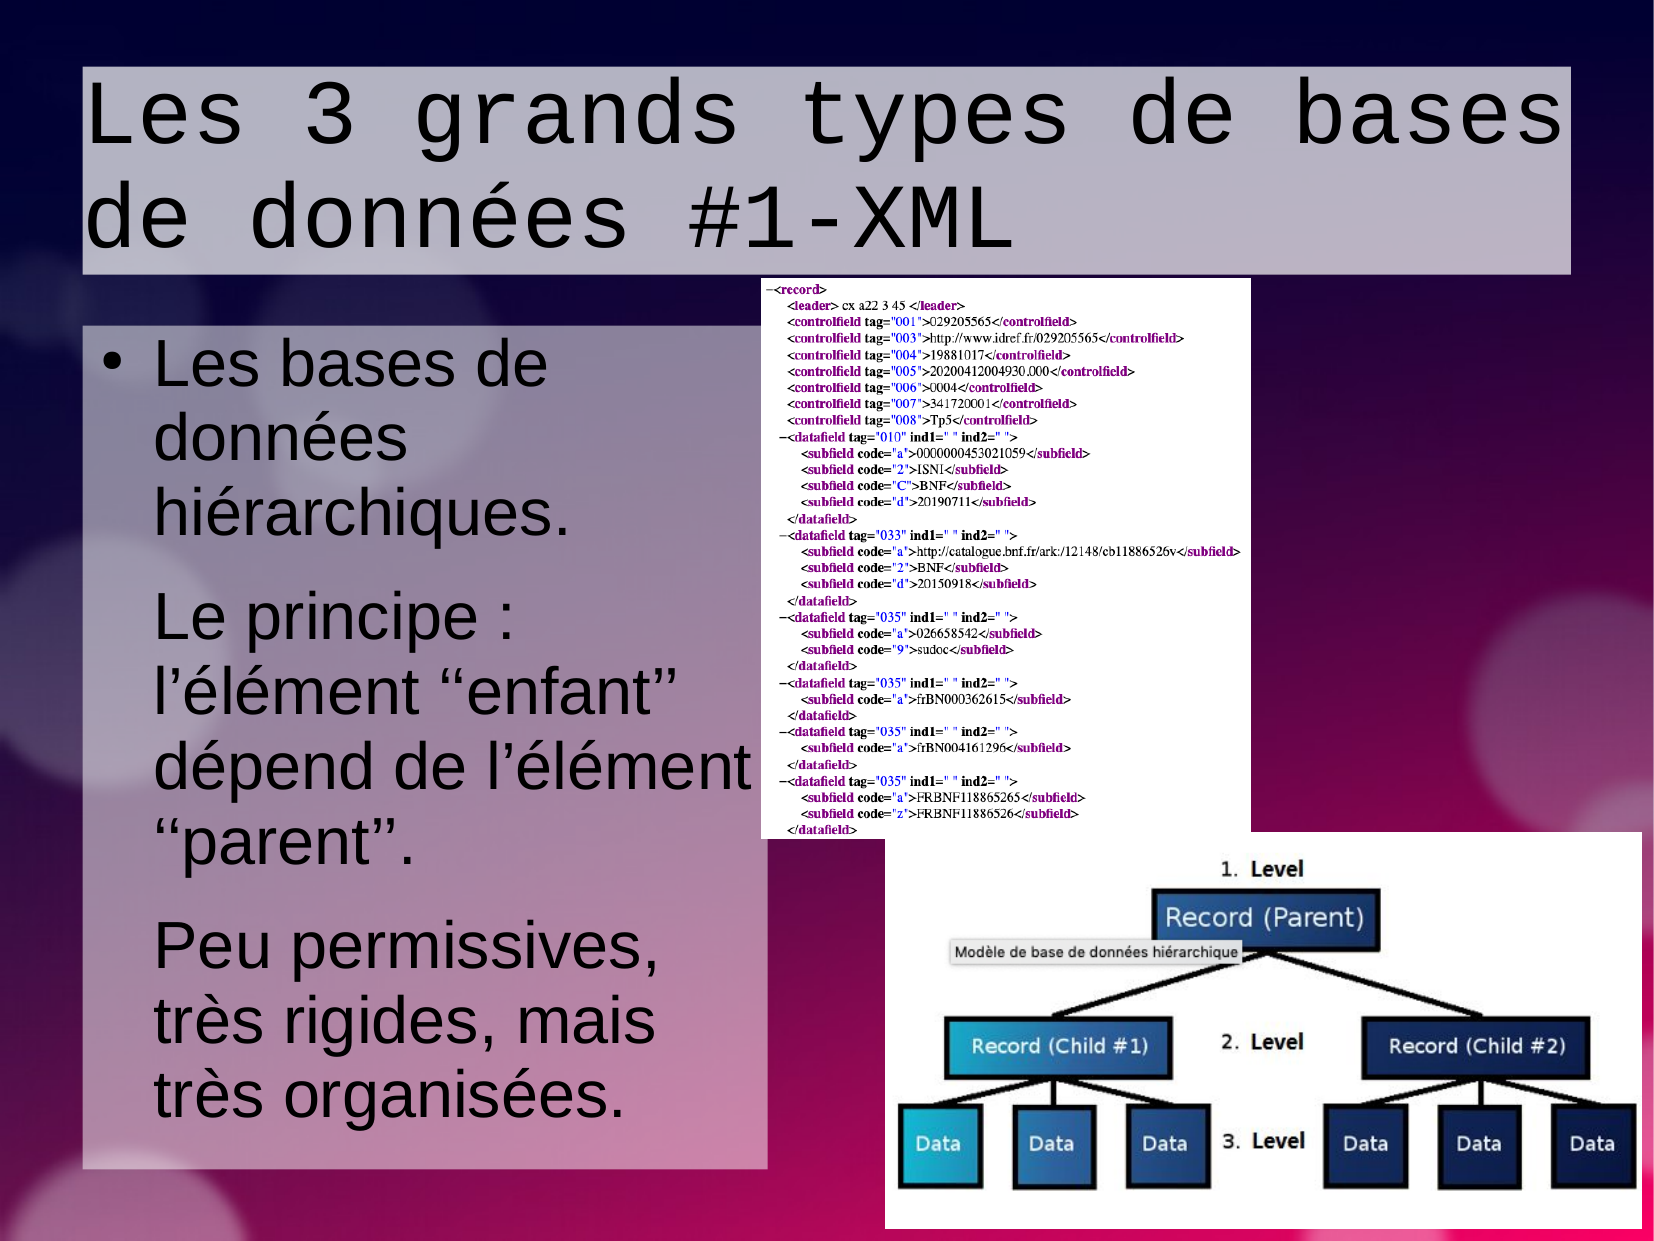

# Les 3 grands types de bases de données #1-XML
Les bases de données hiérarchiques.
Le principe : l’élément ‘‘enfant’’ dépend de l’élément ‘‘parent’’.
Peu permissives, très rigides, mais très organisées.